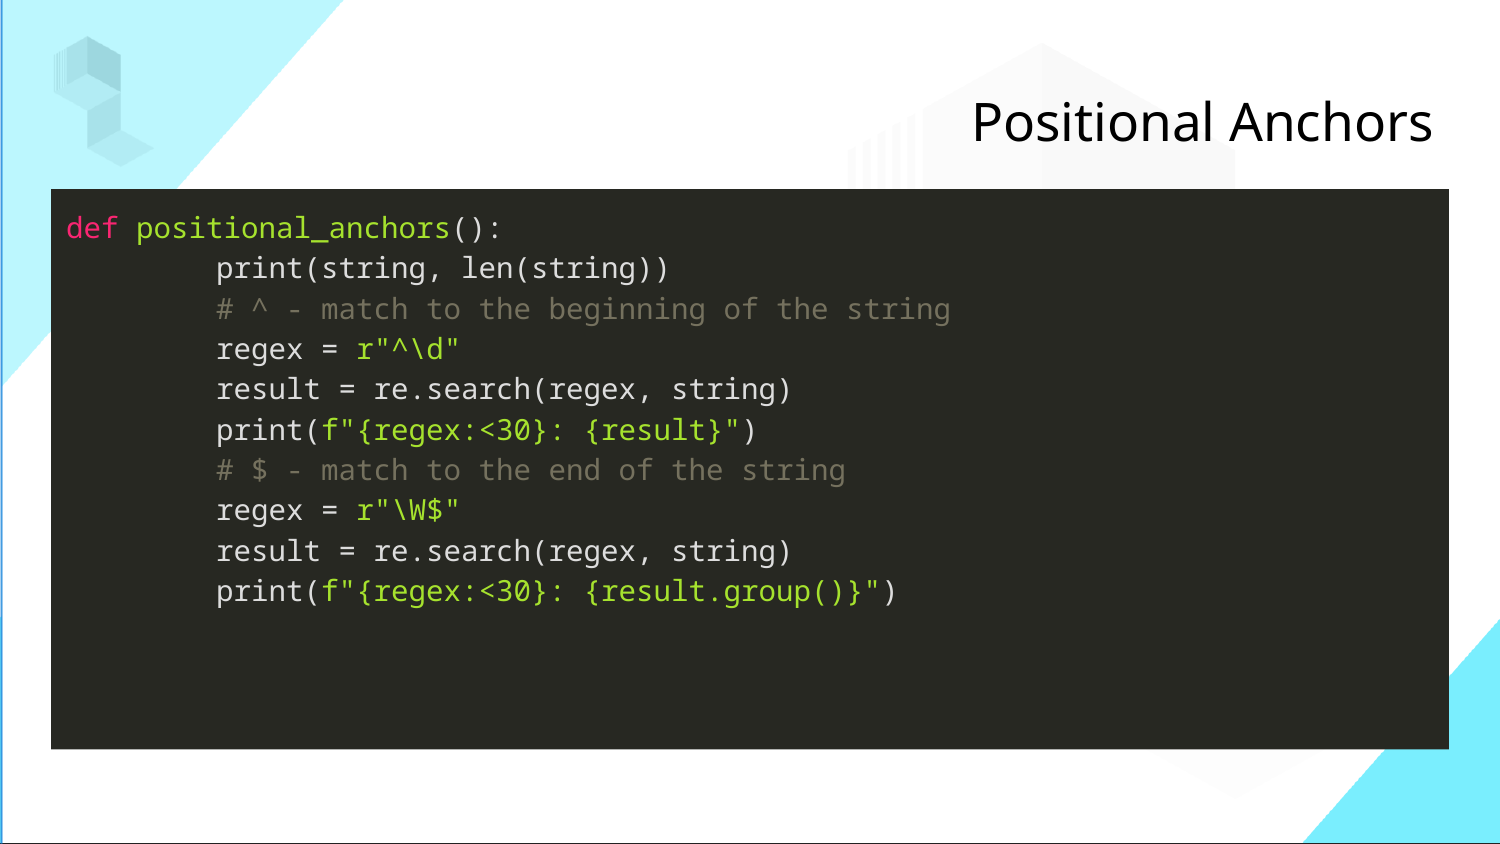

# Positional Anchors
def positional_anchors():
	print(string, len(string))
	# ^ - match to the beginning of the string
	regex = r"^\d"
	result = re.search(regex, string)
	print(f"{regex:<30}: {result}")
	# $ - match to the end of the string
	regex = r"\W$"
	result = re.search(regex, string)
	print(f"{regex:<30}: {result.group()}")